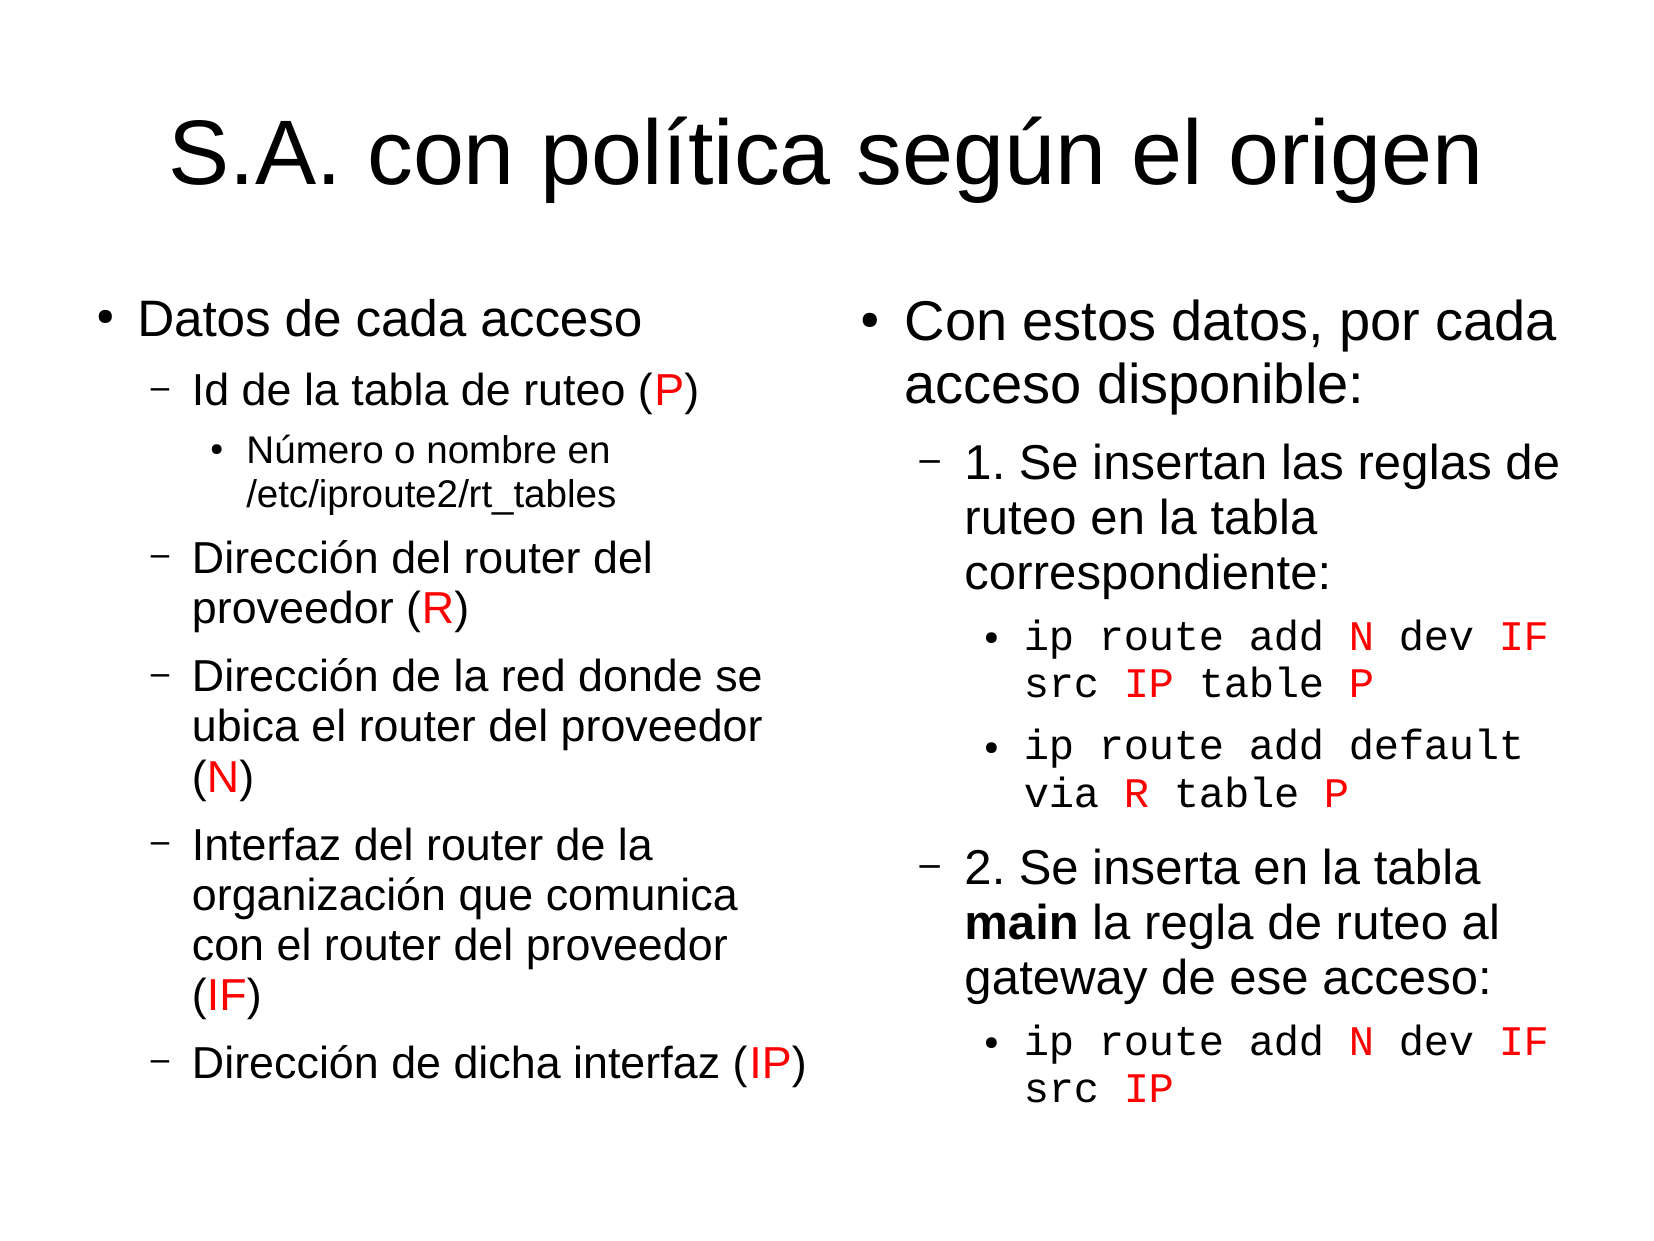

# S.A. con política según el origen
Datos de cada acceso
Id de la tabla de ruteo (P)
Número o nombre en /etc/iproute2/rt_tables
Dirección del router del proveedor (R)
Dirección de la red donde se ubica el router del proveedor (N)
Interfaz del router de la organización que comunica con el router del proveedor (IF)
Dirección de dicha interfaz (IP)
Con estos datos, por cada acceso disponible:
1. Se insertan las reglas de ruteo en la tabla correspondiente:
ip route add N dev IF src IP table P
ip route add default via R table P
2. Se inserta en la tabla main la regla de ruteo al gateway de ese acceso:
ip route add N dev IF src IP